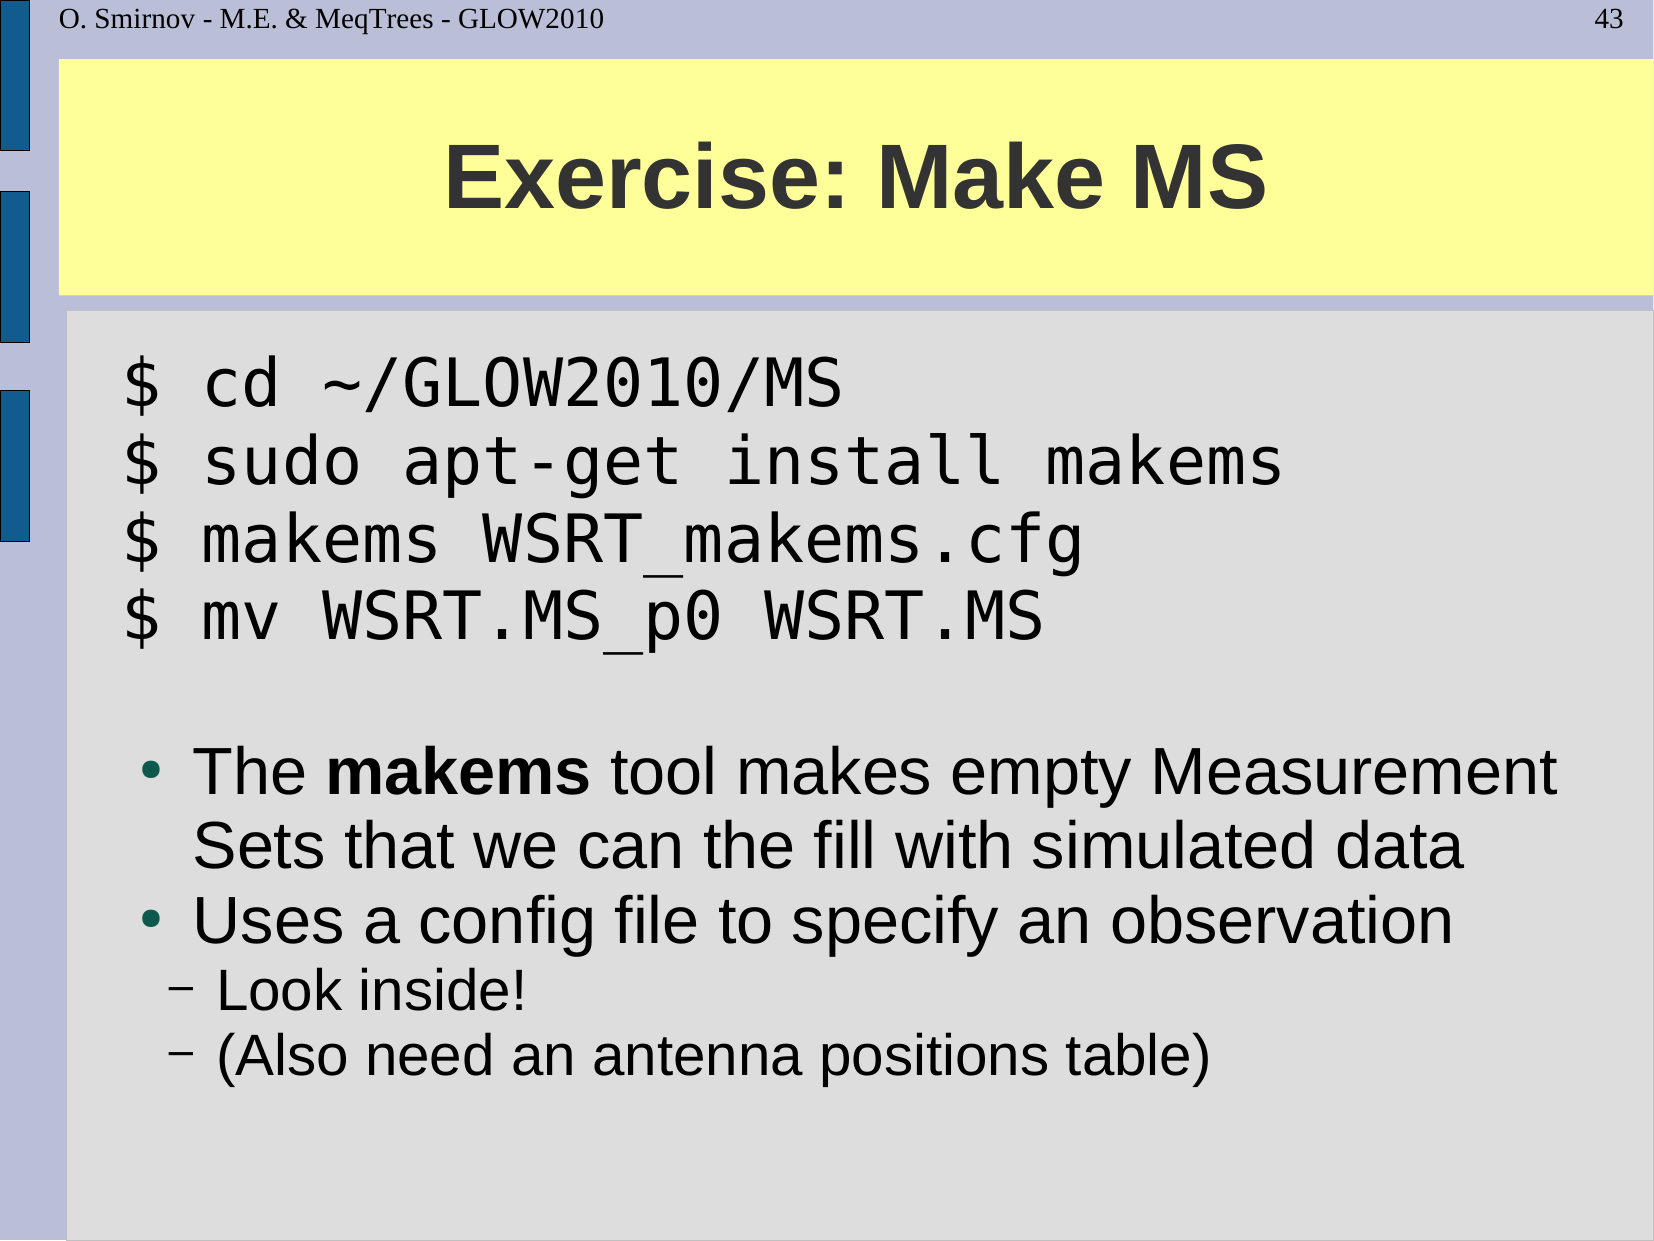

O. Smirnov - M.E. & MeqTrees - GLOW2010
43
# Exercise: Make MS
$ cd ~/GLOW2010/MS
$ sudo apt-get install makems
$ makems WSRT_makems.cfg
$ mv WSRT.MS_p0 WSRT.MS
The makems tool makes empty Measurement Sets that we can the fill with simulated data
Uses a config file to specify an observation
Look inside!
(Also need an antenna positions table)